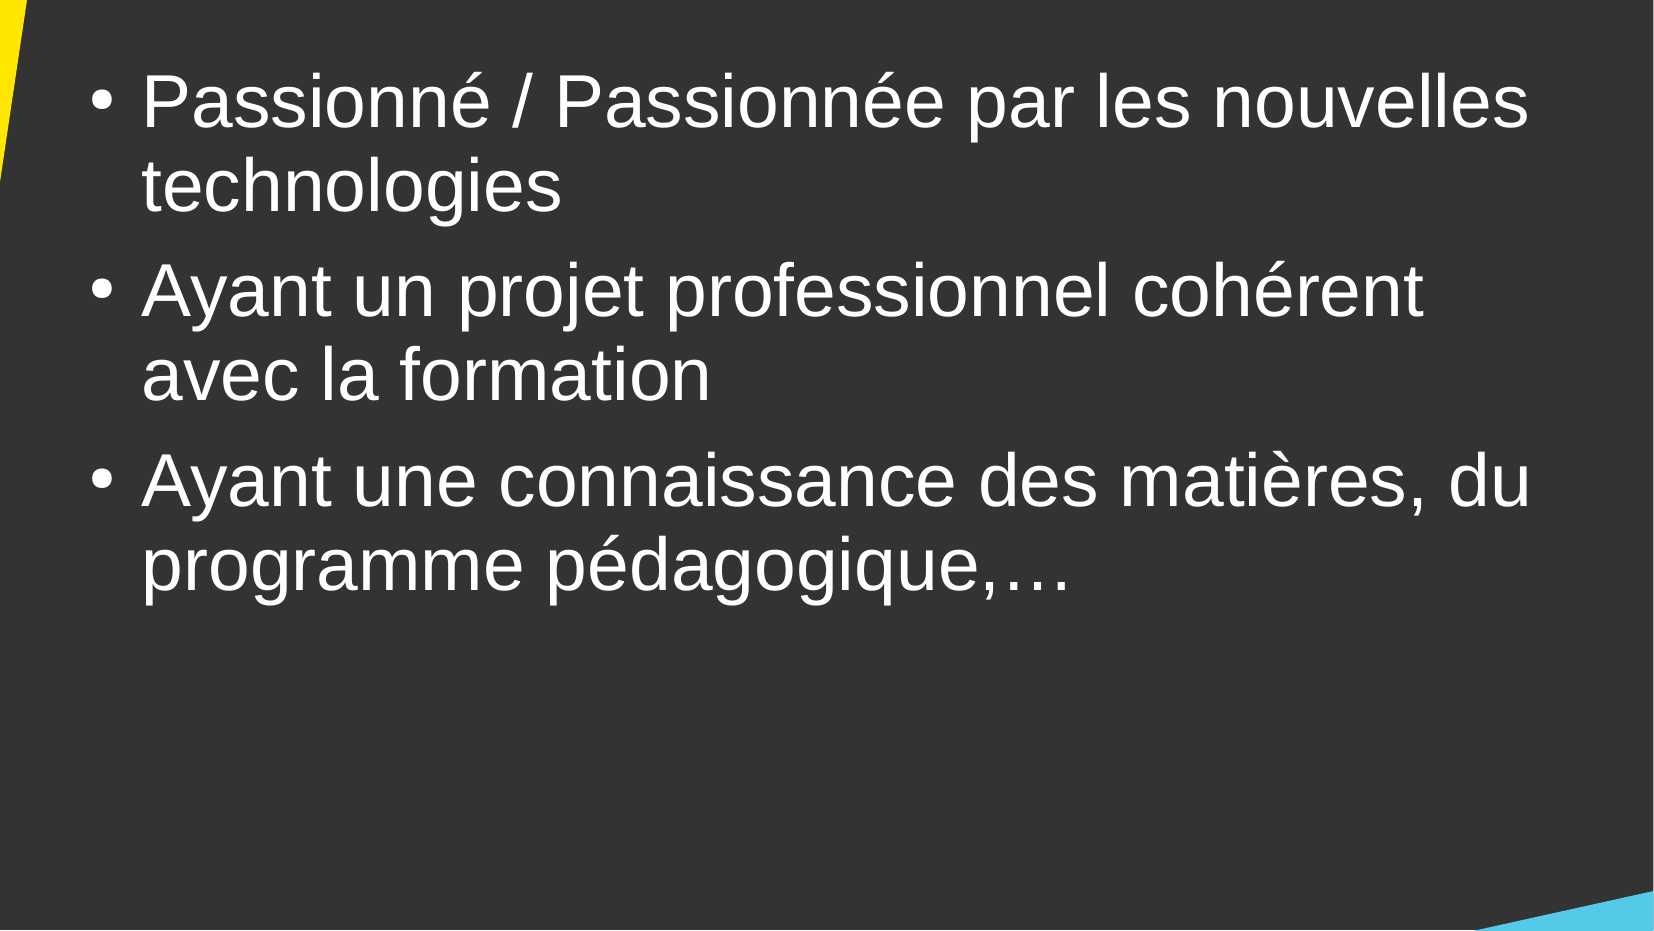

# Passionné / Passionnée par les nouvelles technologies
Ayant un projet professionnel cohérent avec la formation
Ayant une connaissance des matières, du programme pédagogique,…